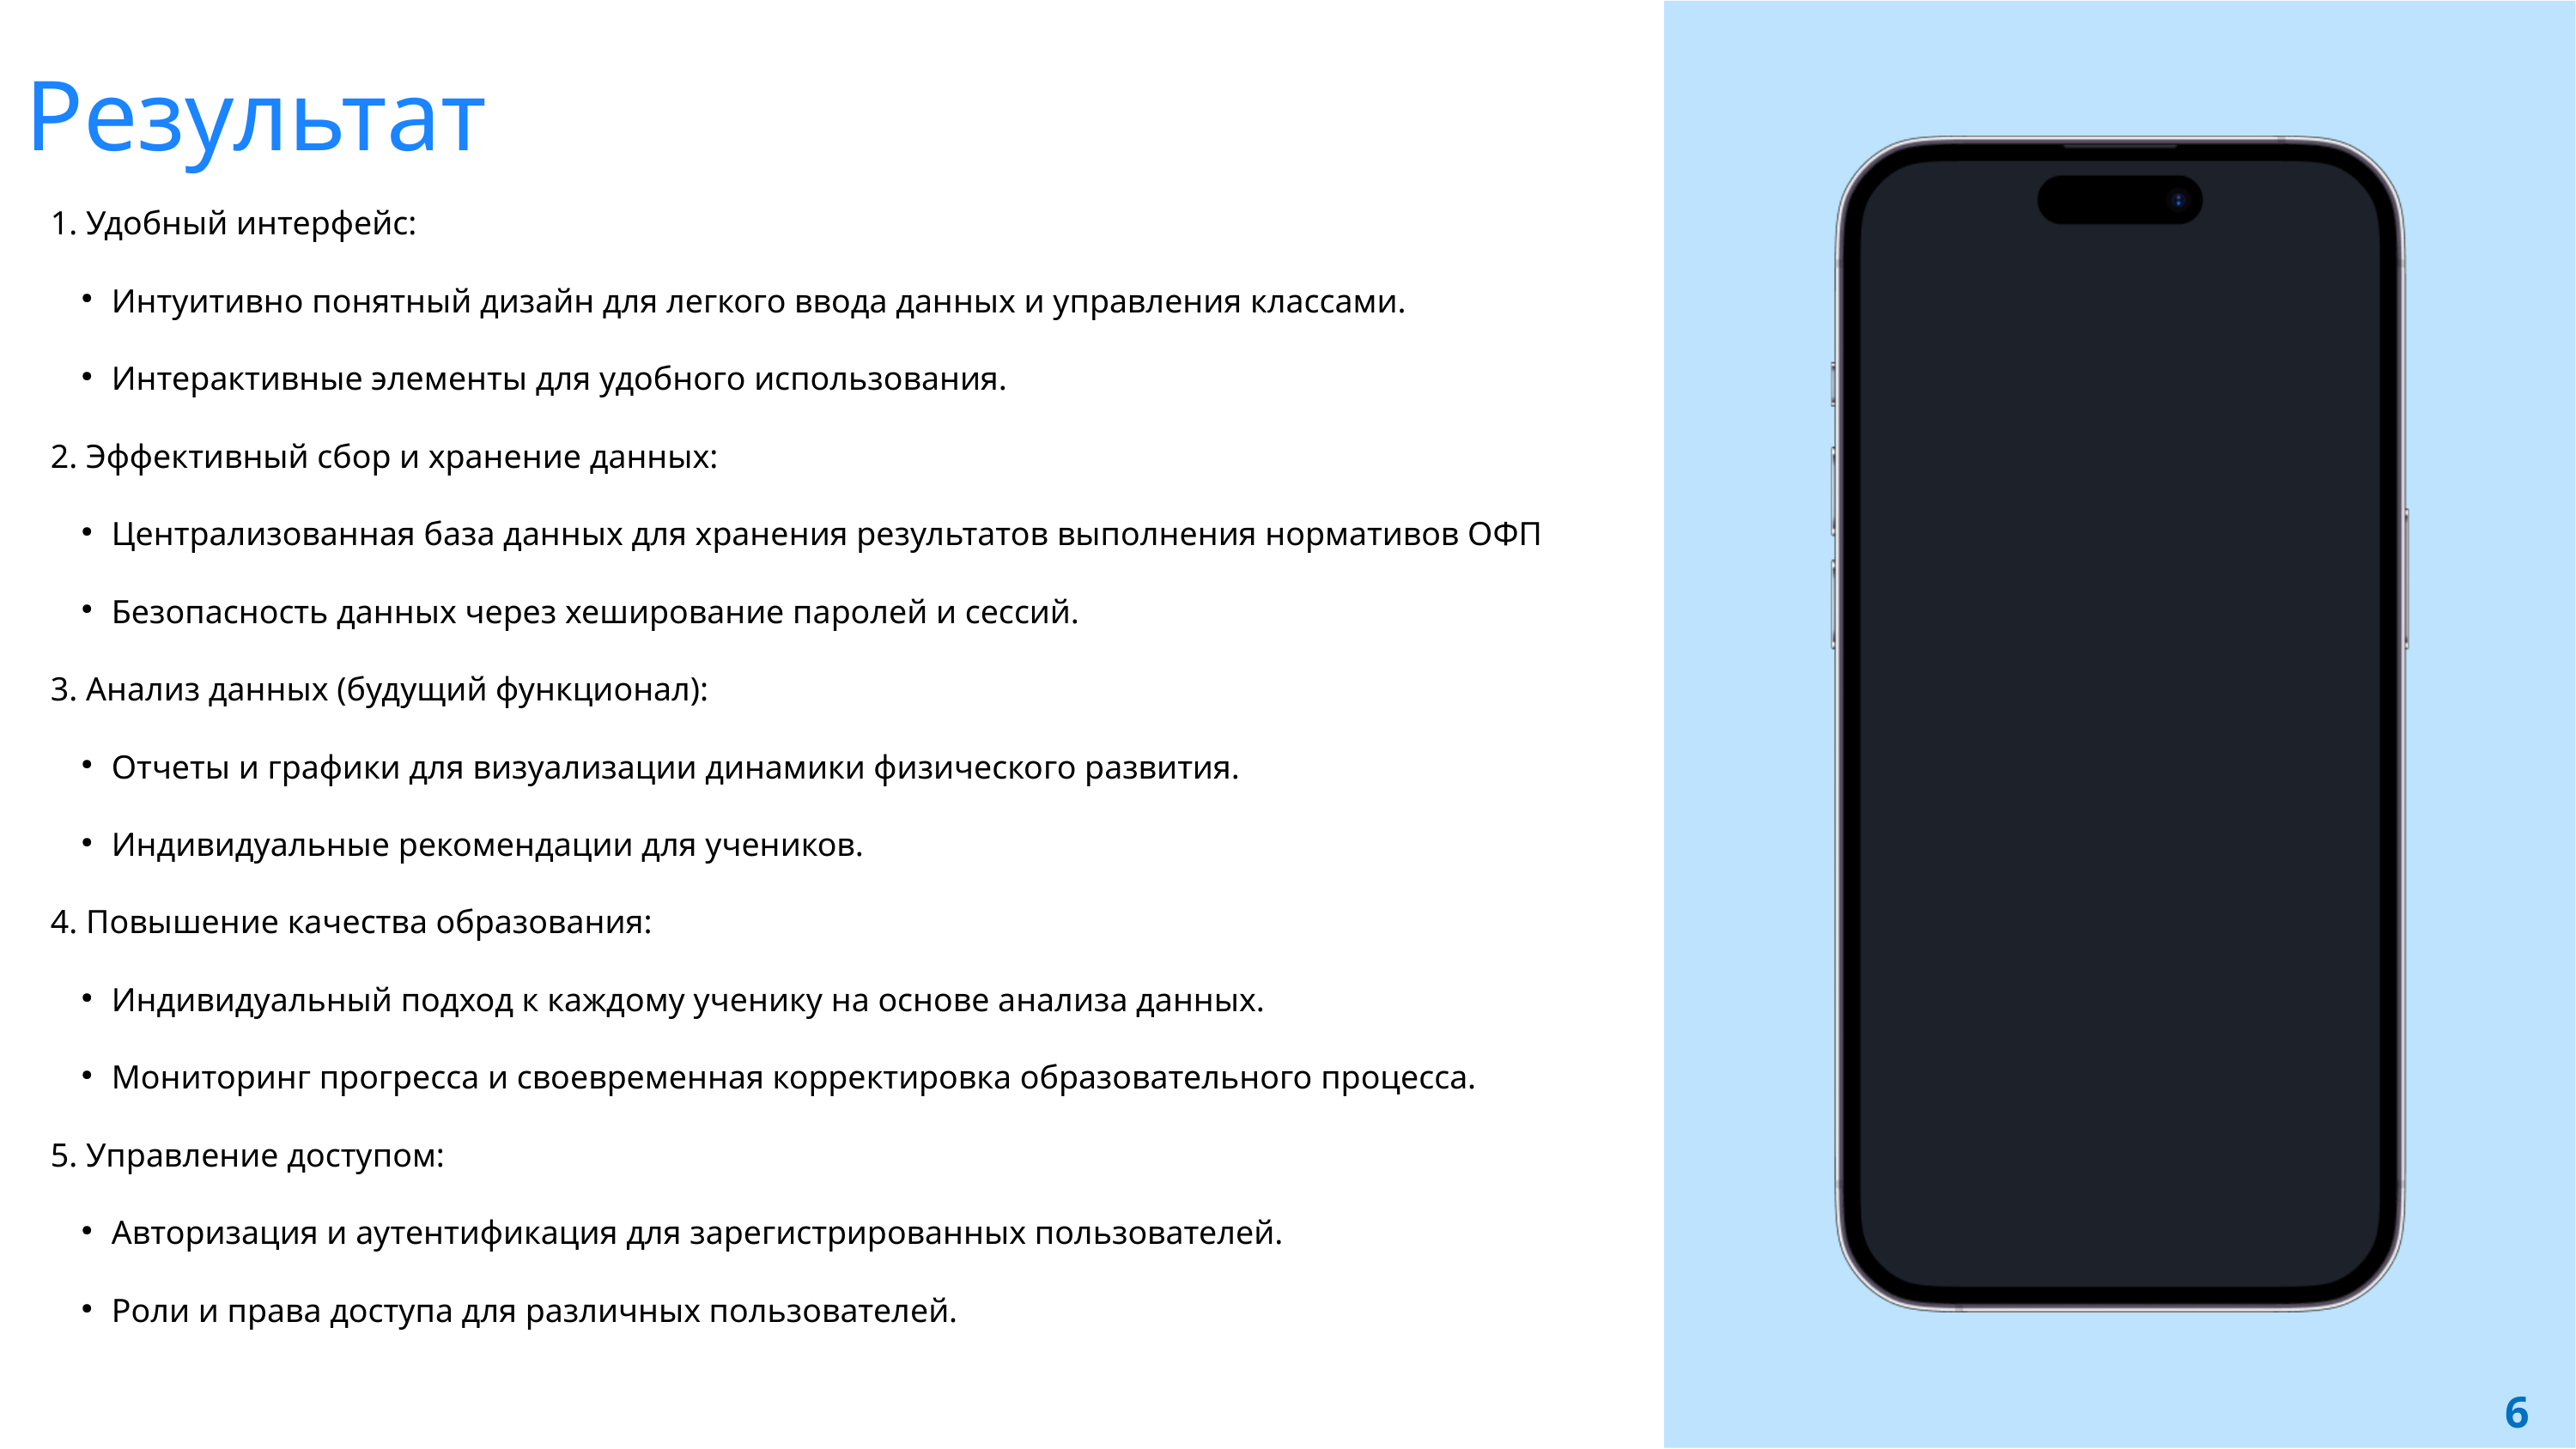

Результат
1. Удобный интерфейс:
Интуитивно понятный дизайн для легкого ввода данных и управления классами.
Интерактивные элементы для удобного использования.
2. Эффективный сбор и хранение данных:
Централизованная база данных для хранения результатов выполнения нормативов ОФП
Безопасность данных через хеширование паролей и сессий.
3. Анализ данных (будущий функционал):
Отчеты и графики для визуализации динамики физического развития.
Индивидуальные рекомендации для учеников.
4. Повышение качества образования:
Индивидуальный подход к каждому ученику на основе анализа данных.
Мониторинг прогресса и своевременная корректировка образовательного процесса.
5. Управление доступом:
Авторизация и аутентификация для зарегистрированных пользователей.
Роли и права доступа для различных пользователей.
6